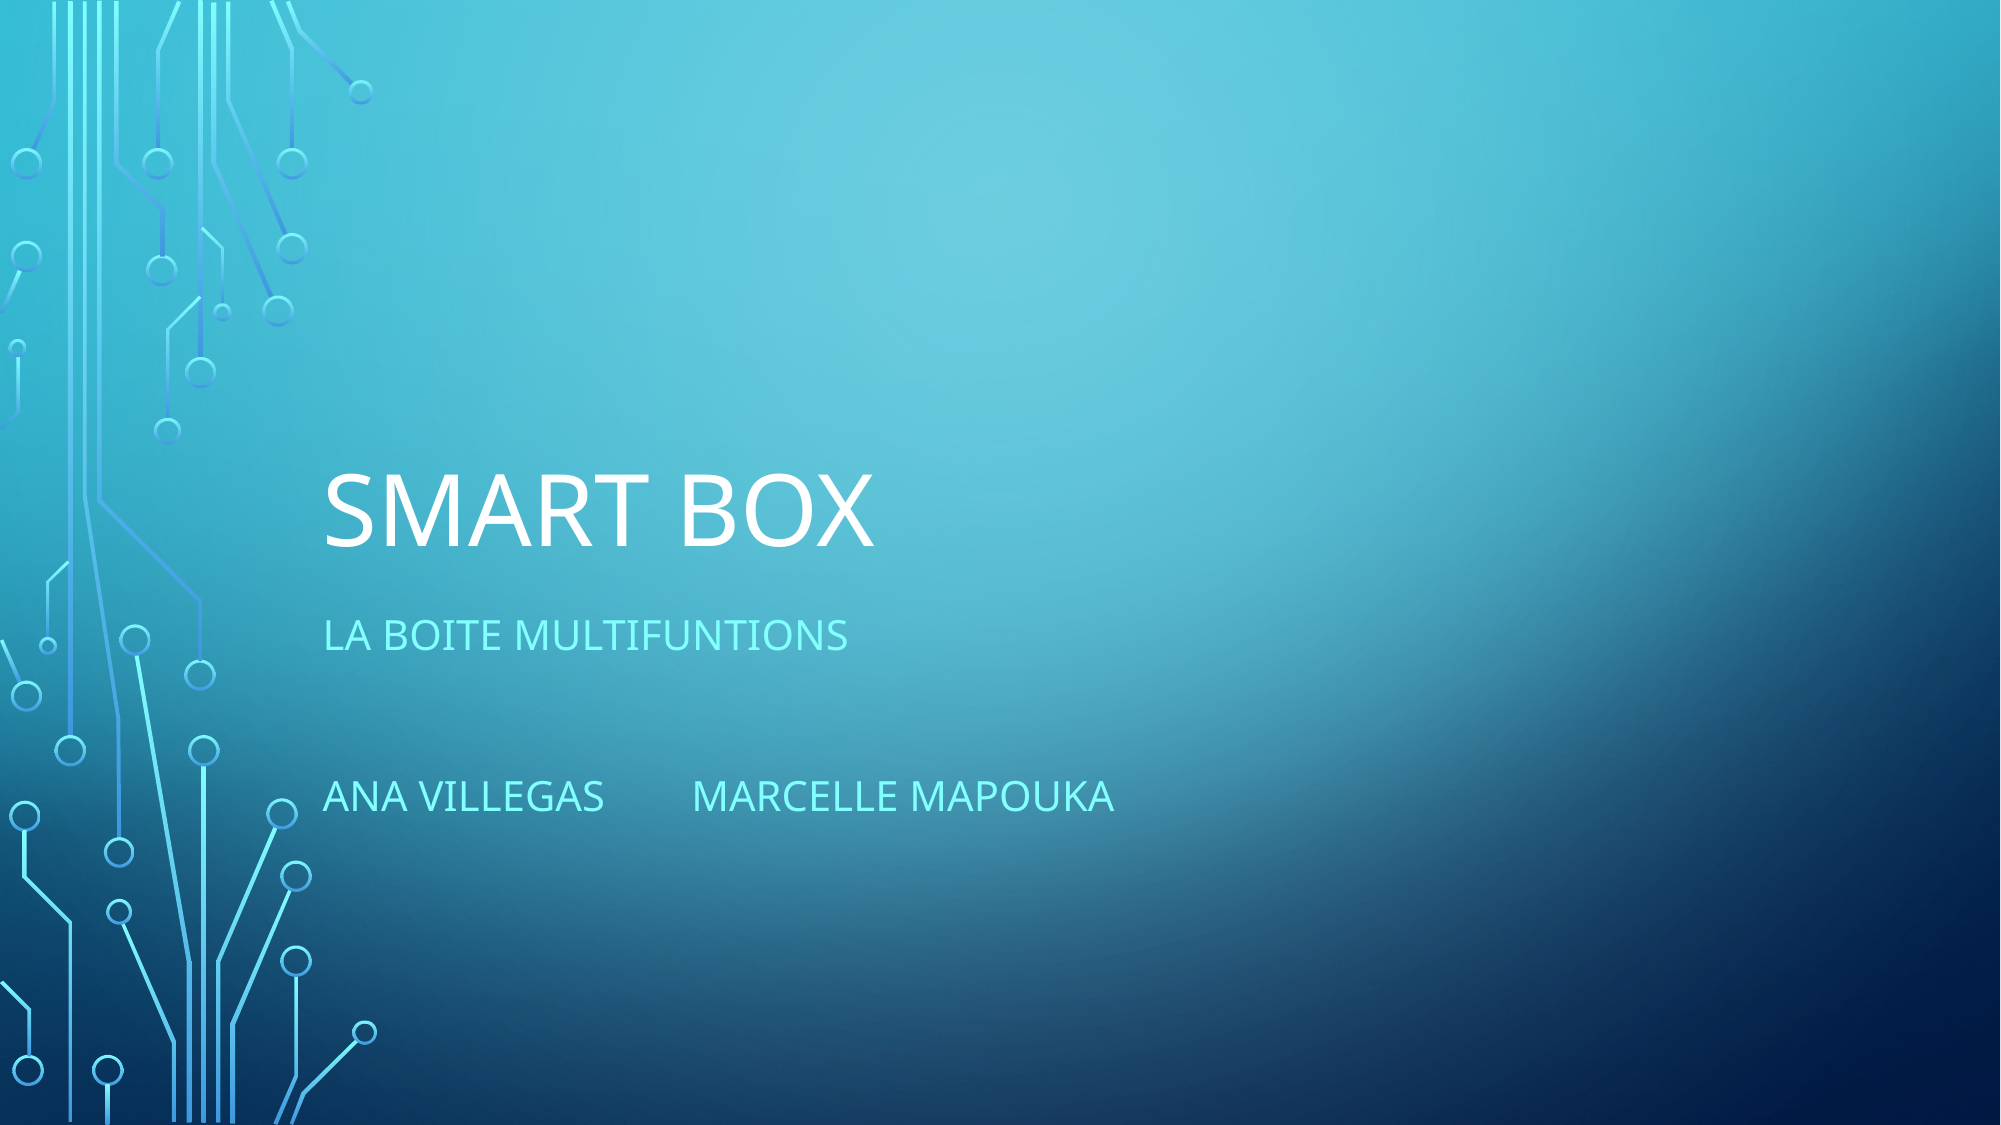

# Smart box
La boite Multifuntions
ANA VILLEGAS Marcelle mapouka